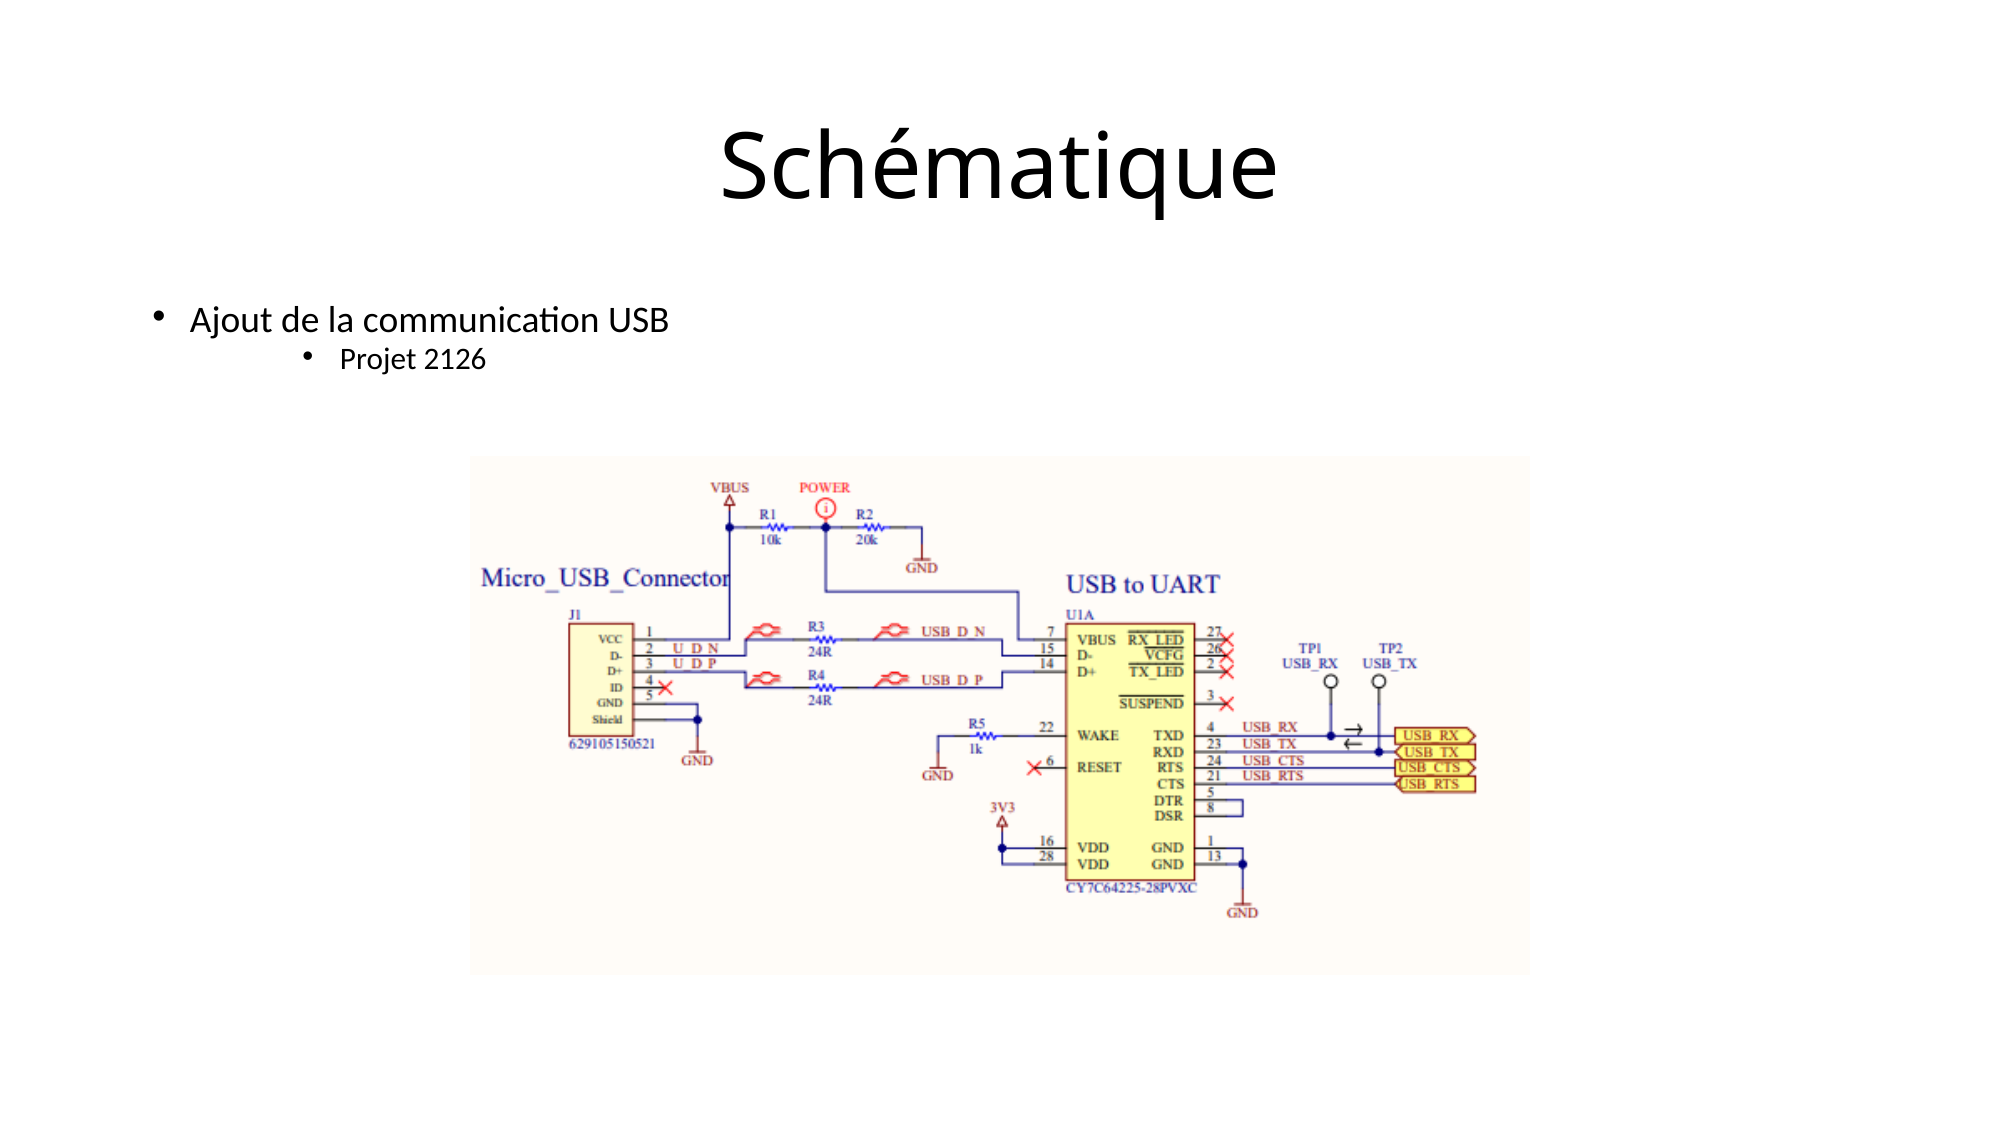

# Schématique
Ajout de la communication USB
Projet 2126